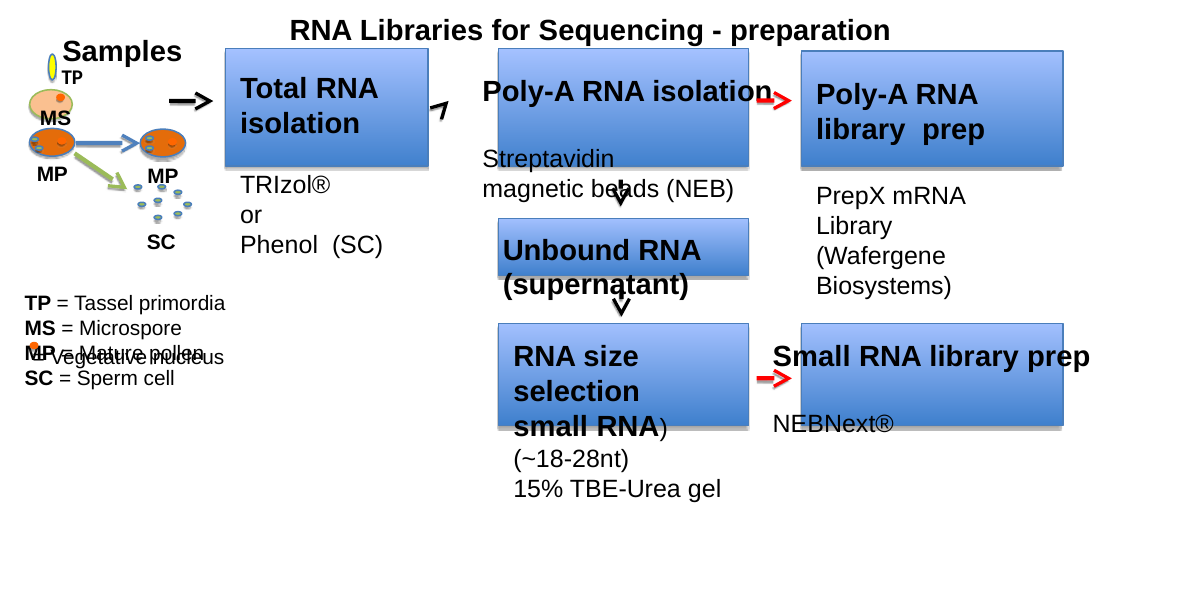

RNA Libraries for Sequencing - preparation
Samples
TP
Total RNA isolation
TRIzol®
or
Phenol (SC)
Poly-A RNA isolation
Streptavidin
magnetic beads (NEB)
Poly-A RNA library prep
PrepX mRNA Library
(Wafergene Biosystems)
MS
MP
MP
SC
Unbound RNA
(supernatant)
TP = Tassel primordia
MS = Microspore
MP = Mature pollen
SC = Sperm cell
Small RNA library prep
NEBNext®
RNA size selection
small RNA)
(~18-28nt)
15% TBE-Urea gel
= Vegetative nucleus